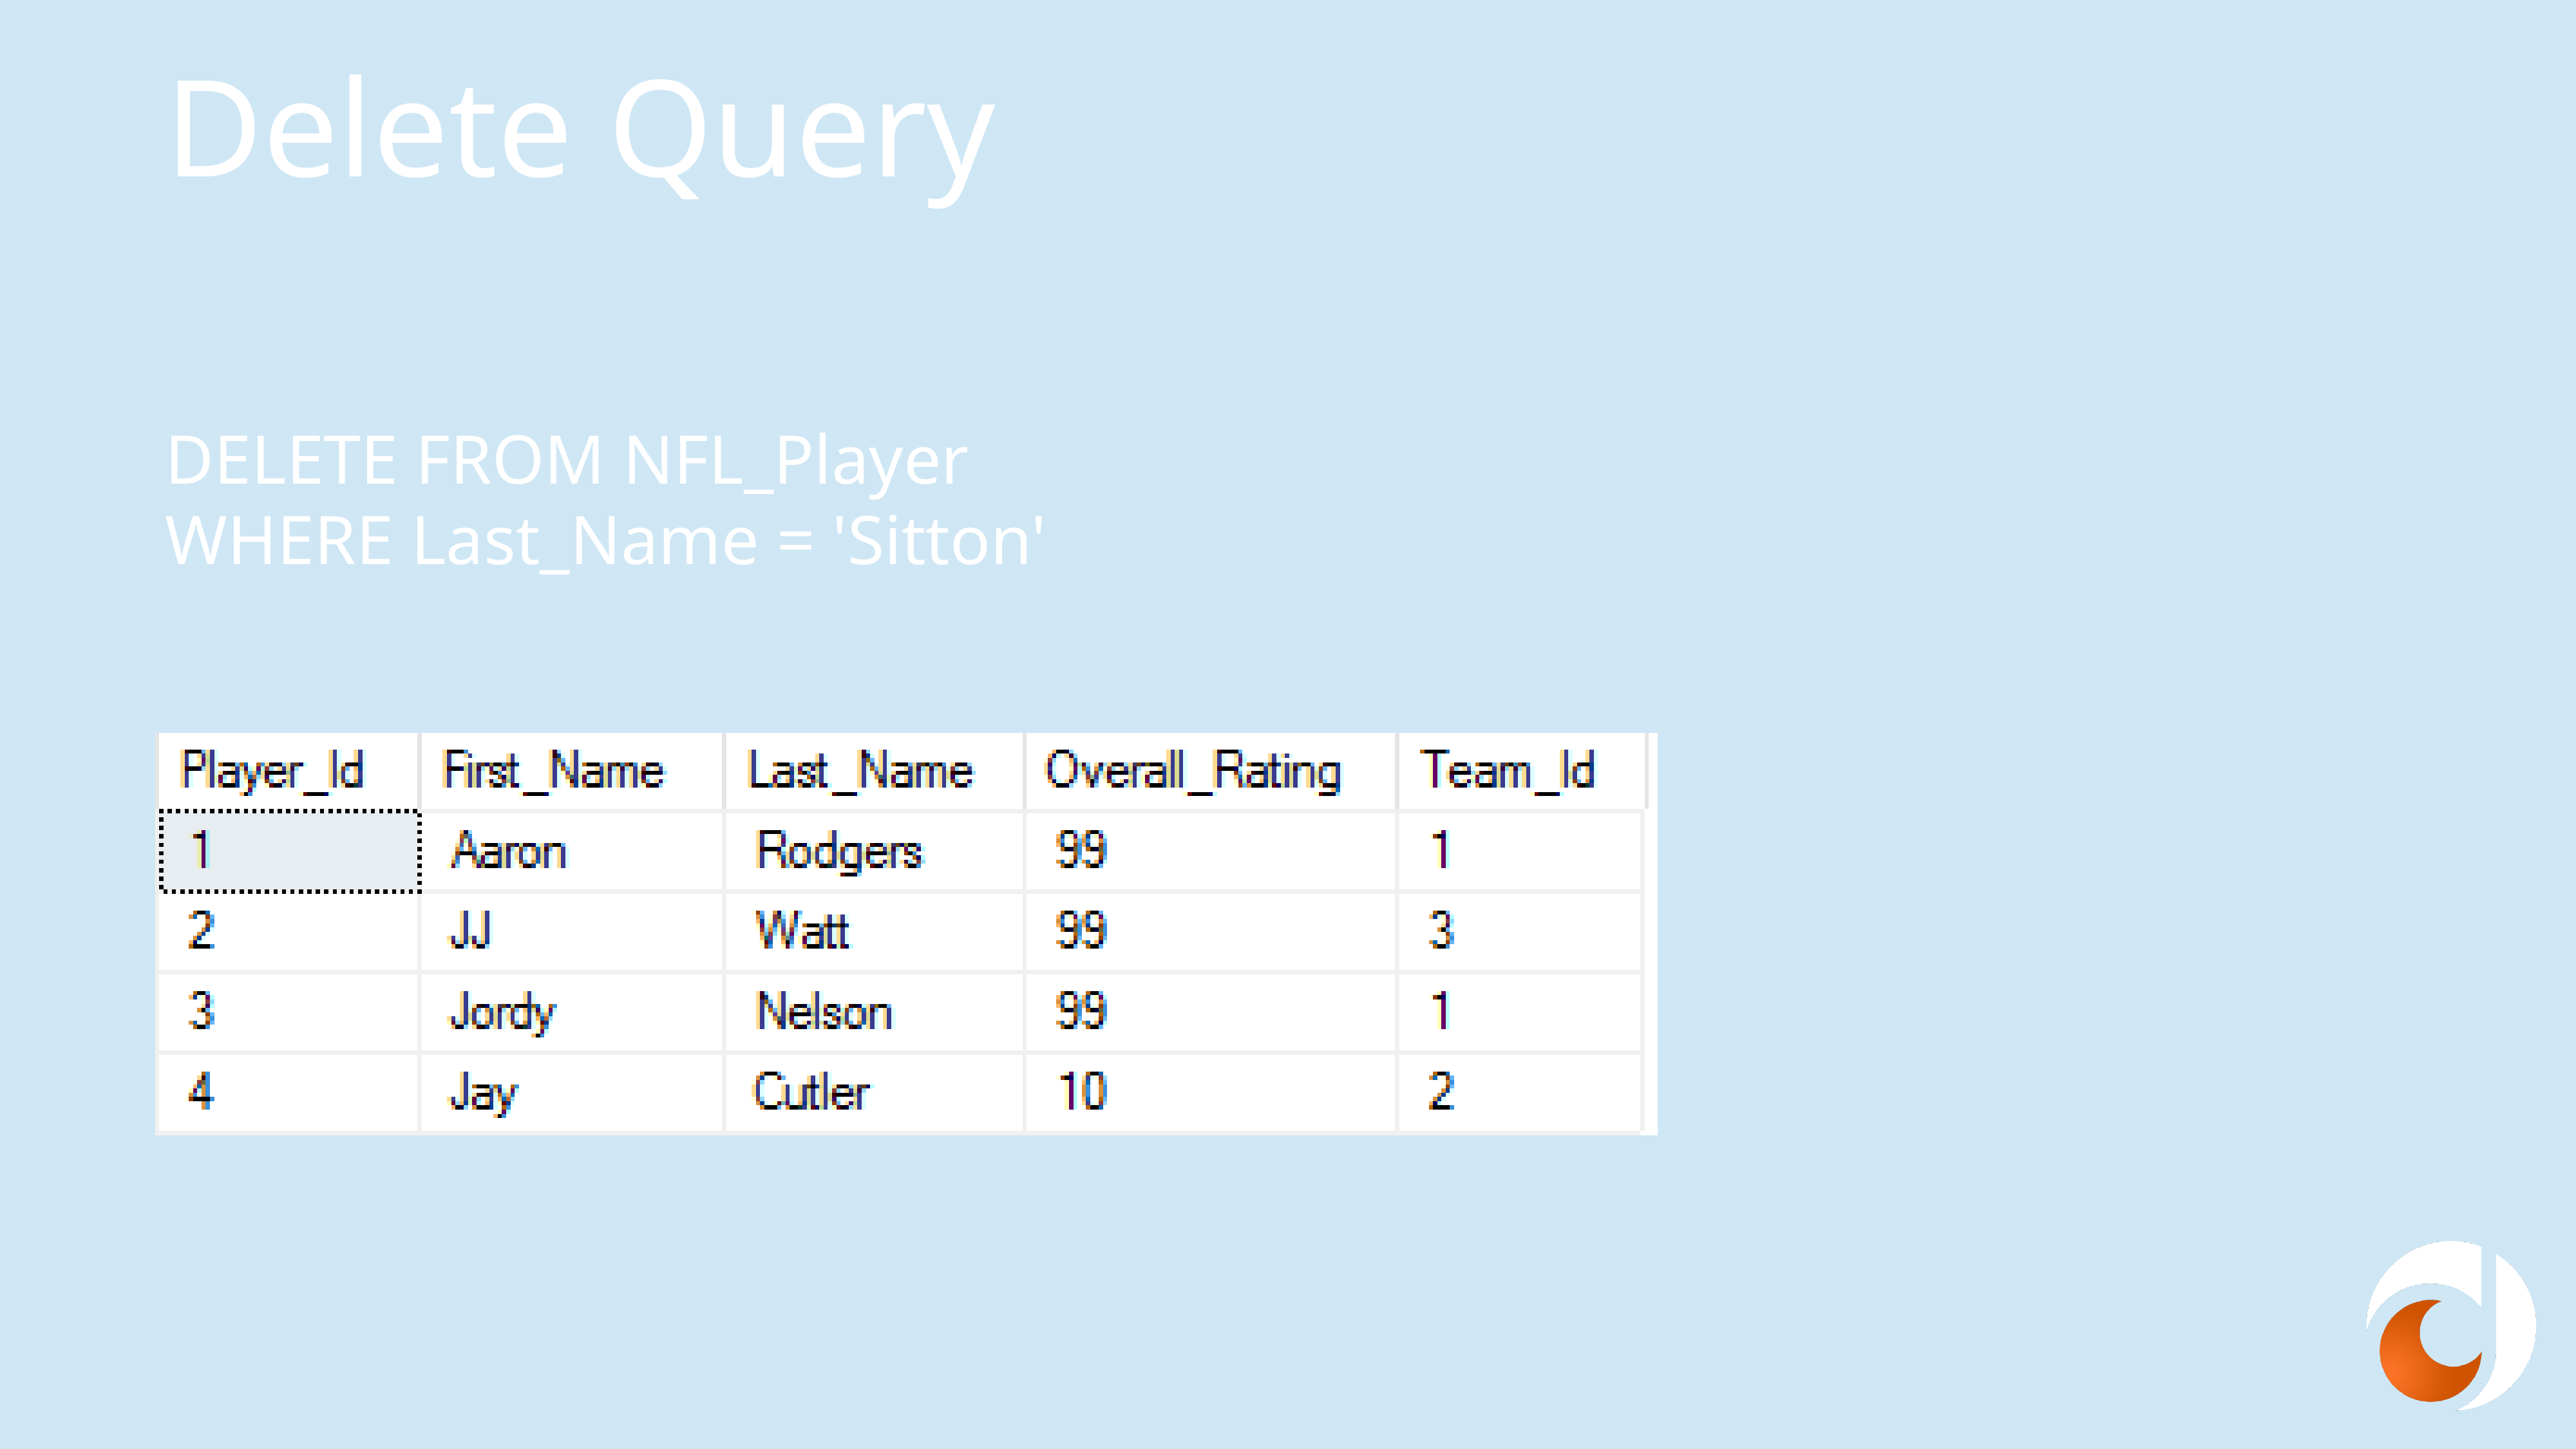

# Delete Query
DELETE FROM NFL_Player
WHERE Last_Name = 'Sitton'